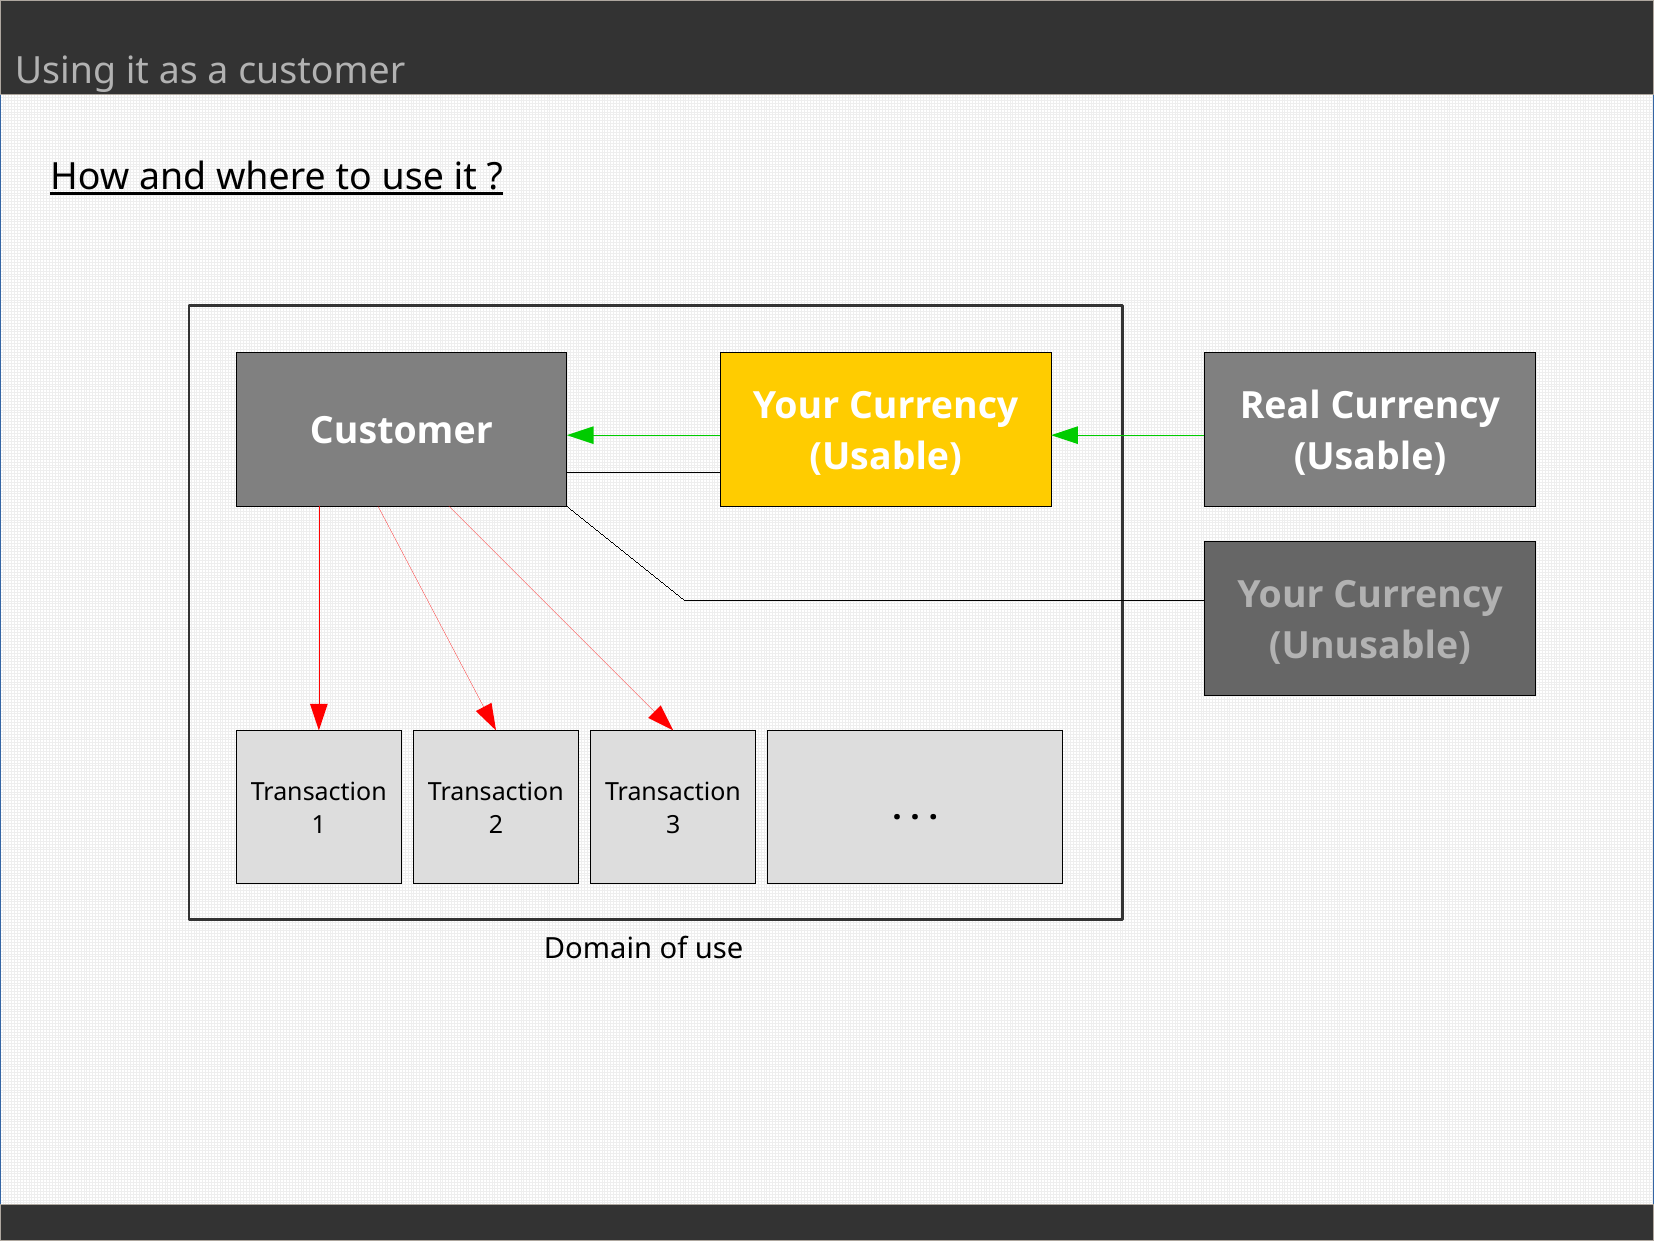

Using it as a customer
How and where to use it ?
Customer
Your Currency
(Usable)
Real Currency
(Usable)
Your Currency
(Unusable)
Transaction
1
Transaction
2
Transaction
3
. . .
Domain of use